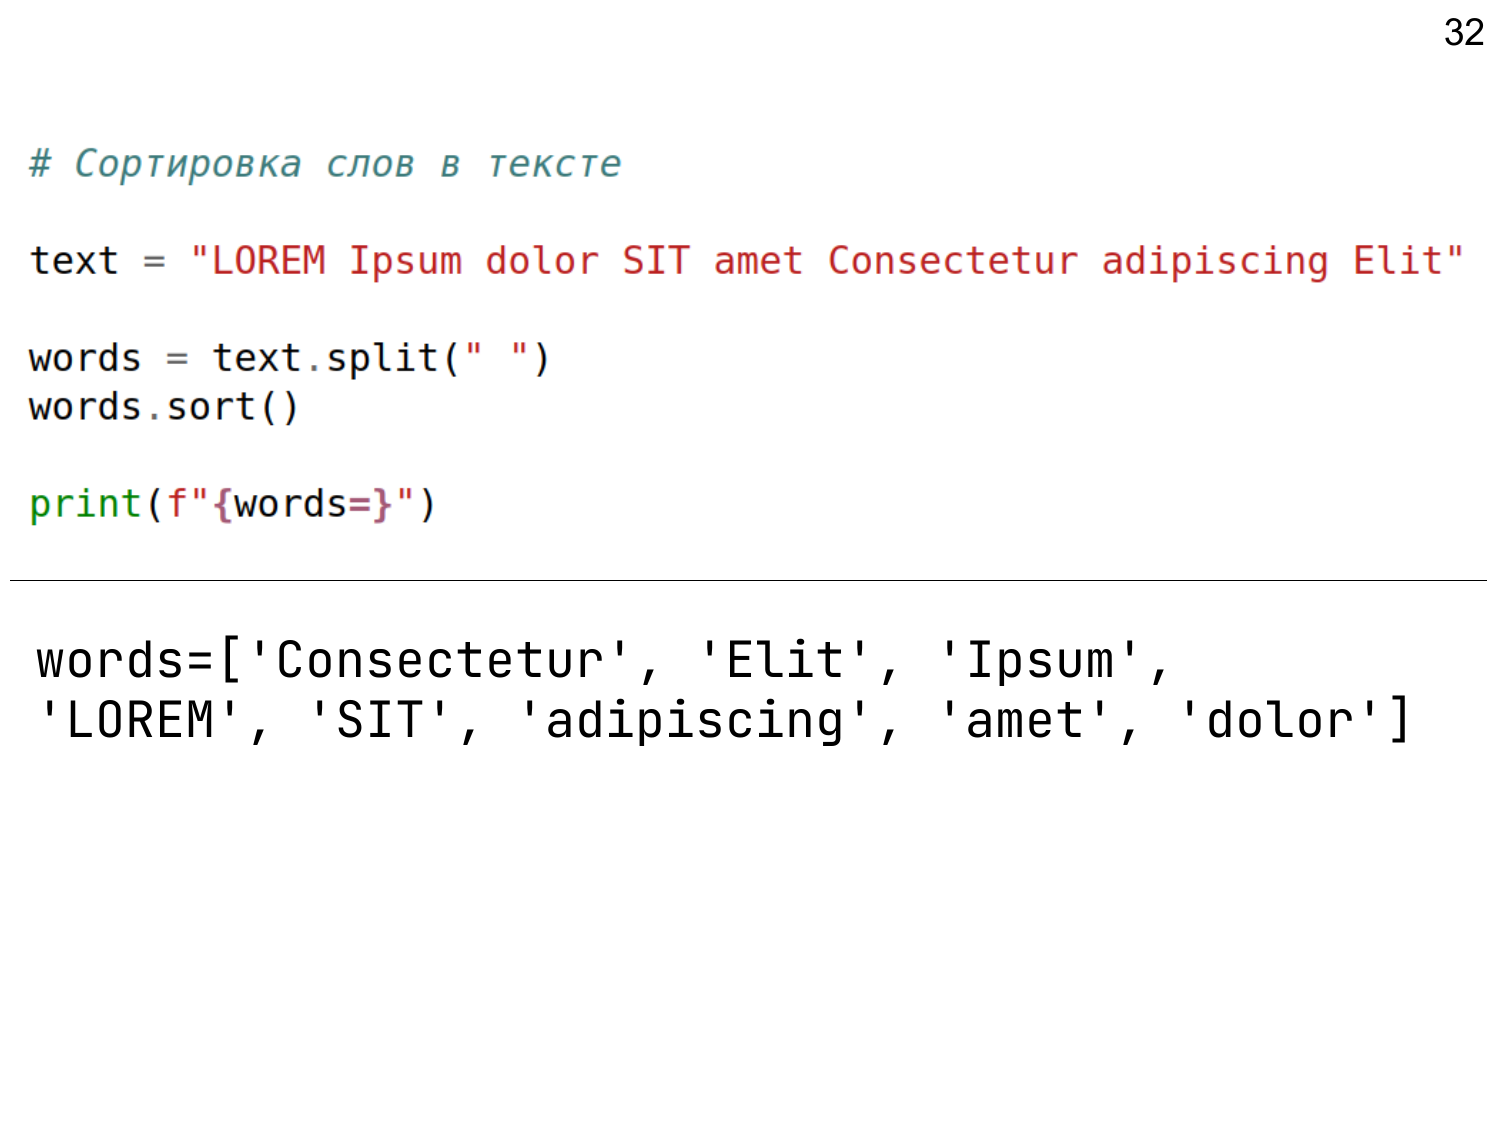

words=['Consectetur', 'Elit', 'Ipsum', 'LOREM', 'SIT', 'adipiscing', 'amet', 'dolor']